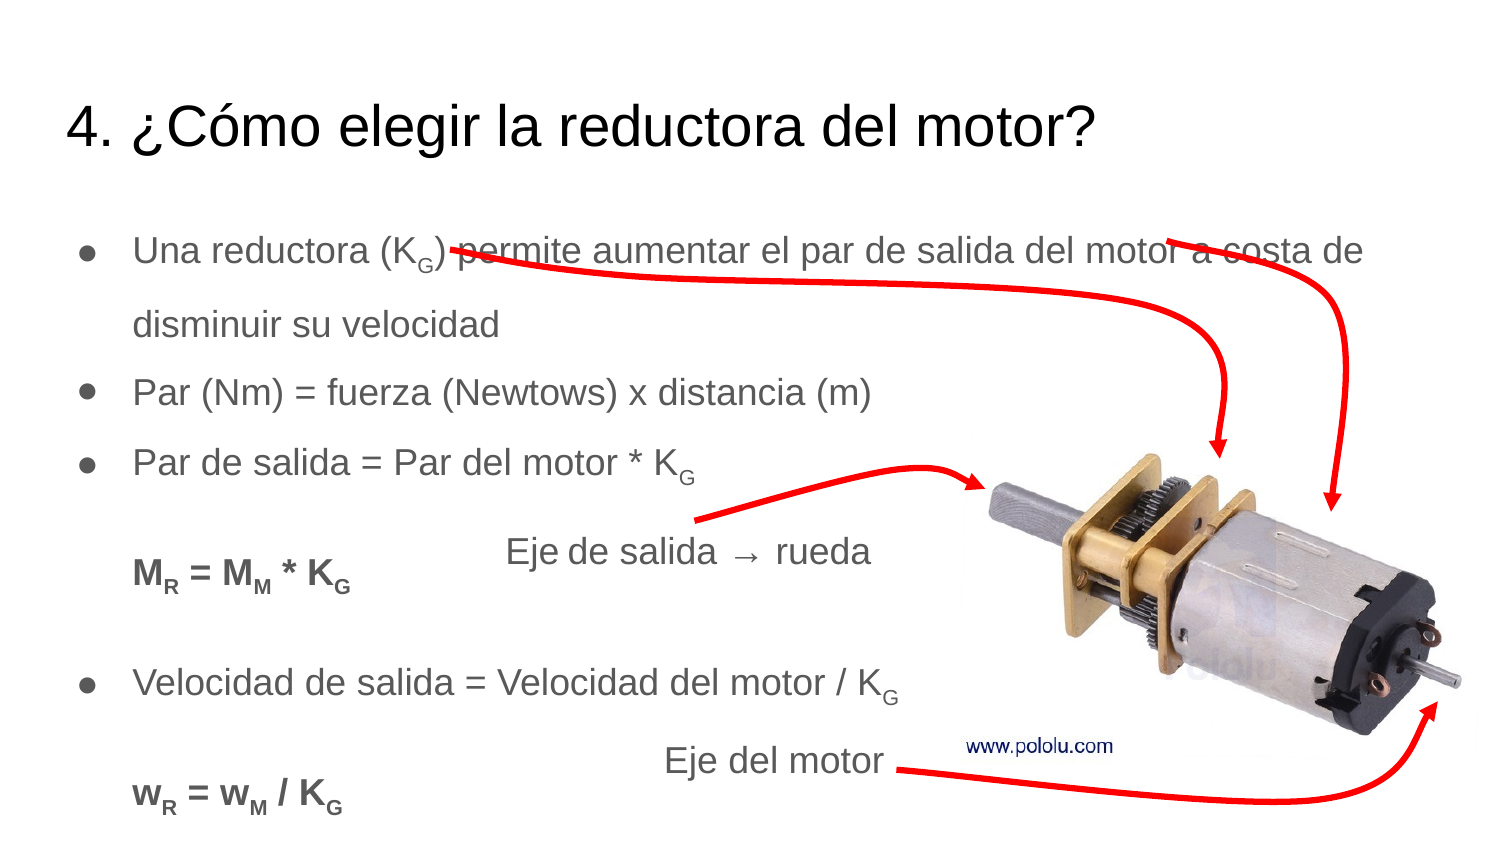

# 4. ¿Cómo elegir la reductora del motor?
Una reductora (KG) permite aumentar el par de salida del motor a costa de disminuir su velocidad
Par (Nm) = fuerza (Newtows) x distancia (m)
Par de salida = Par del motor * KG
MR = MM * KG
Velocidad de salida = Velocidad del motor / KG
wR = wM / KG
Eje de salida → rueda
Eje del motor